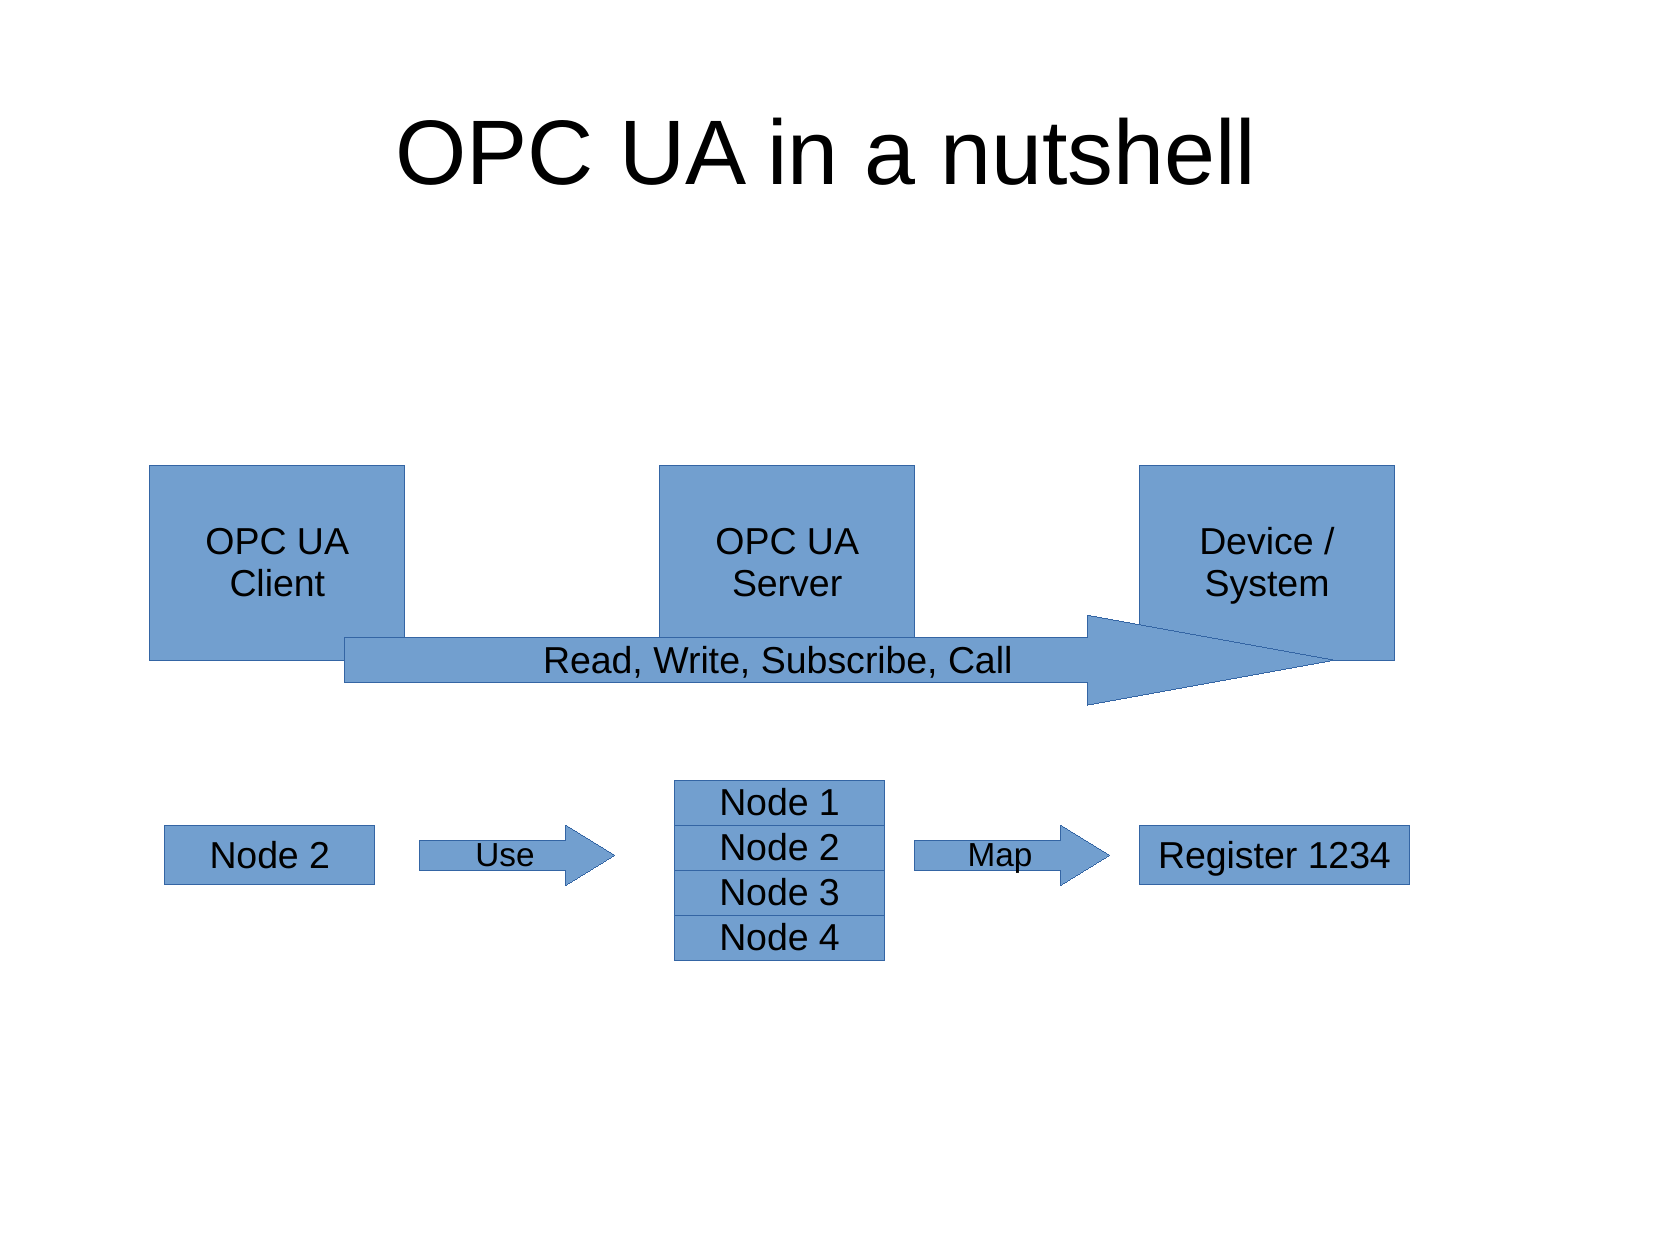

# OPC UA in a nutshell
OPC UA
Client
OPC UA
Server
Device /
System
Read, Write, Subscribe, Call
Node 1
Node 2
Use
Node 2
Map
Register 1234
Node 3
Node 4